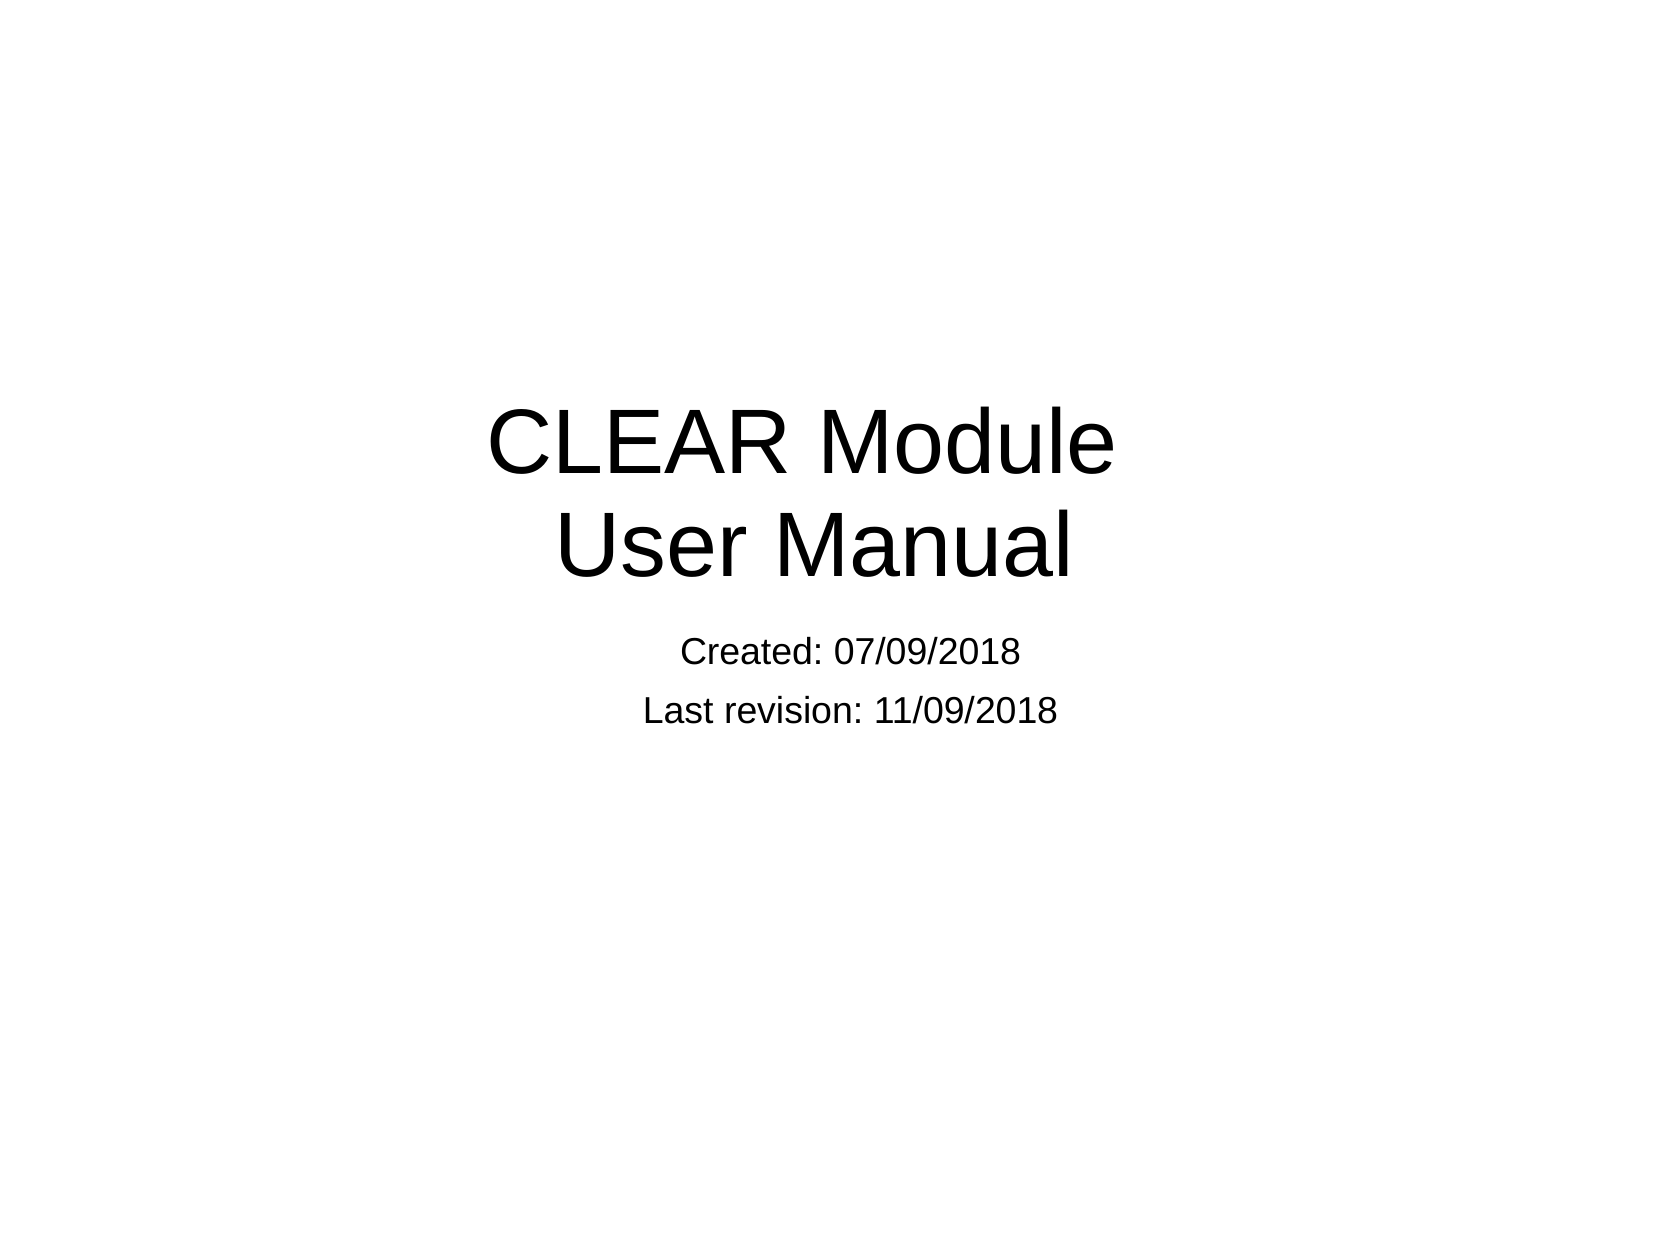

# CLEAR Module User Manual
Created: 07/09/2018
Last revision: 11/09/2018